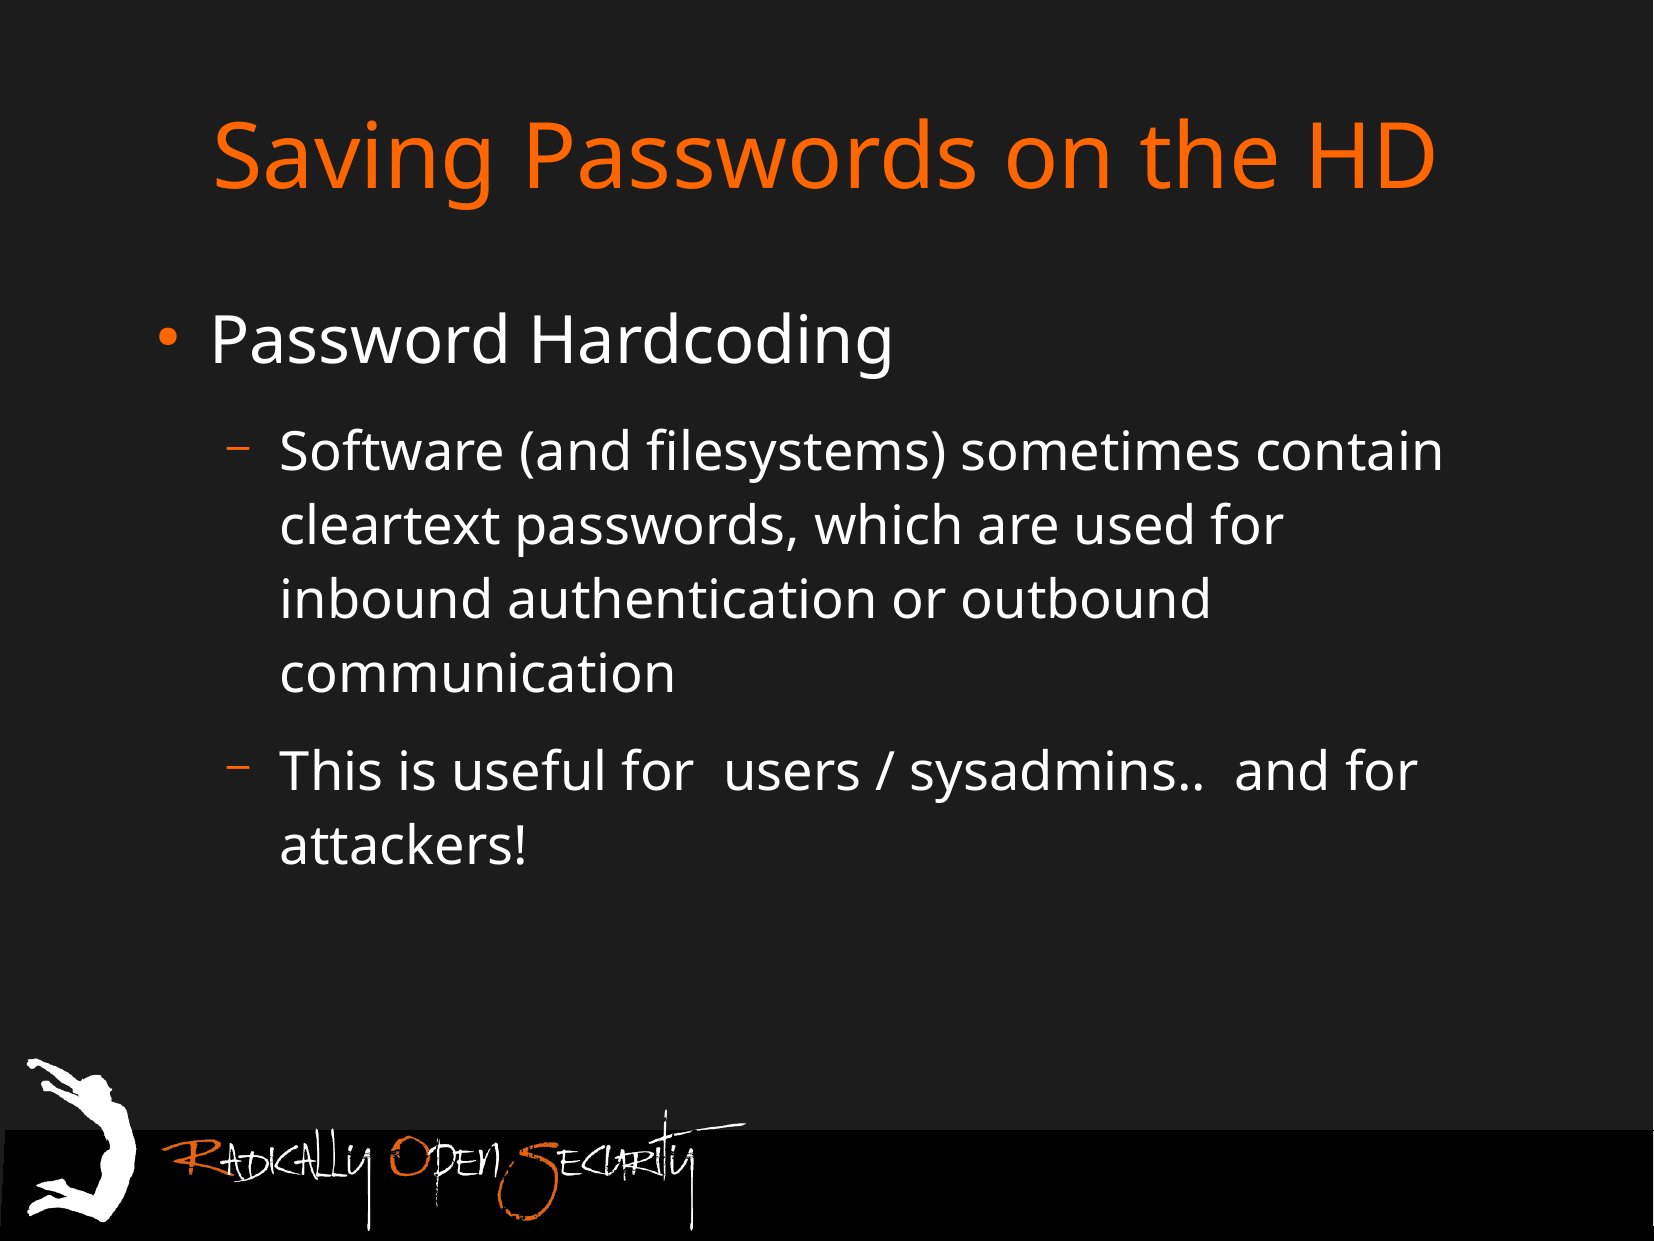

# Saving Passwords on the HD
Password Hardcoding
Software (and filesystems) sometimes contain cleartext passwords, which are used for inbound authentication or outbound communication
This is useful for users / sysadmins.. and for attackers!